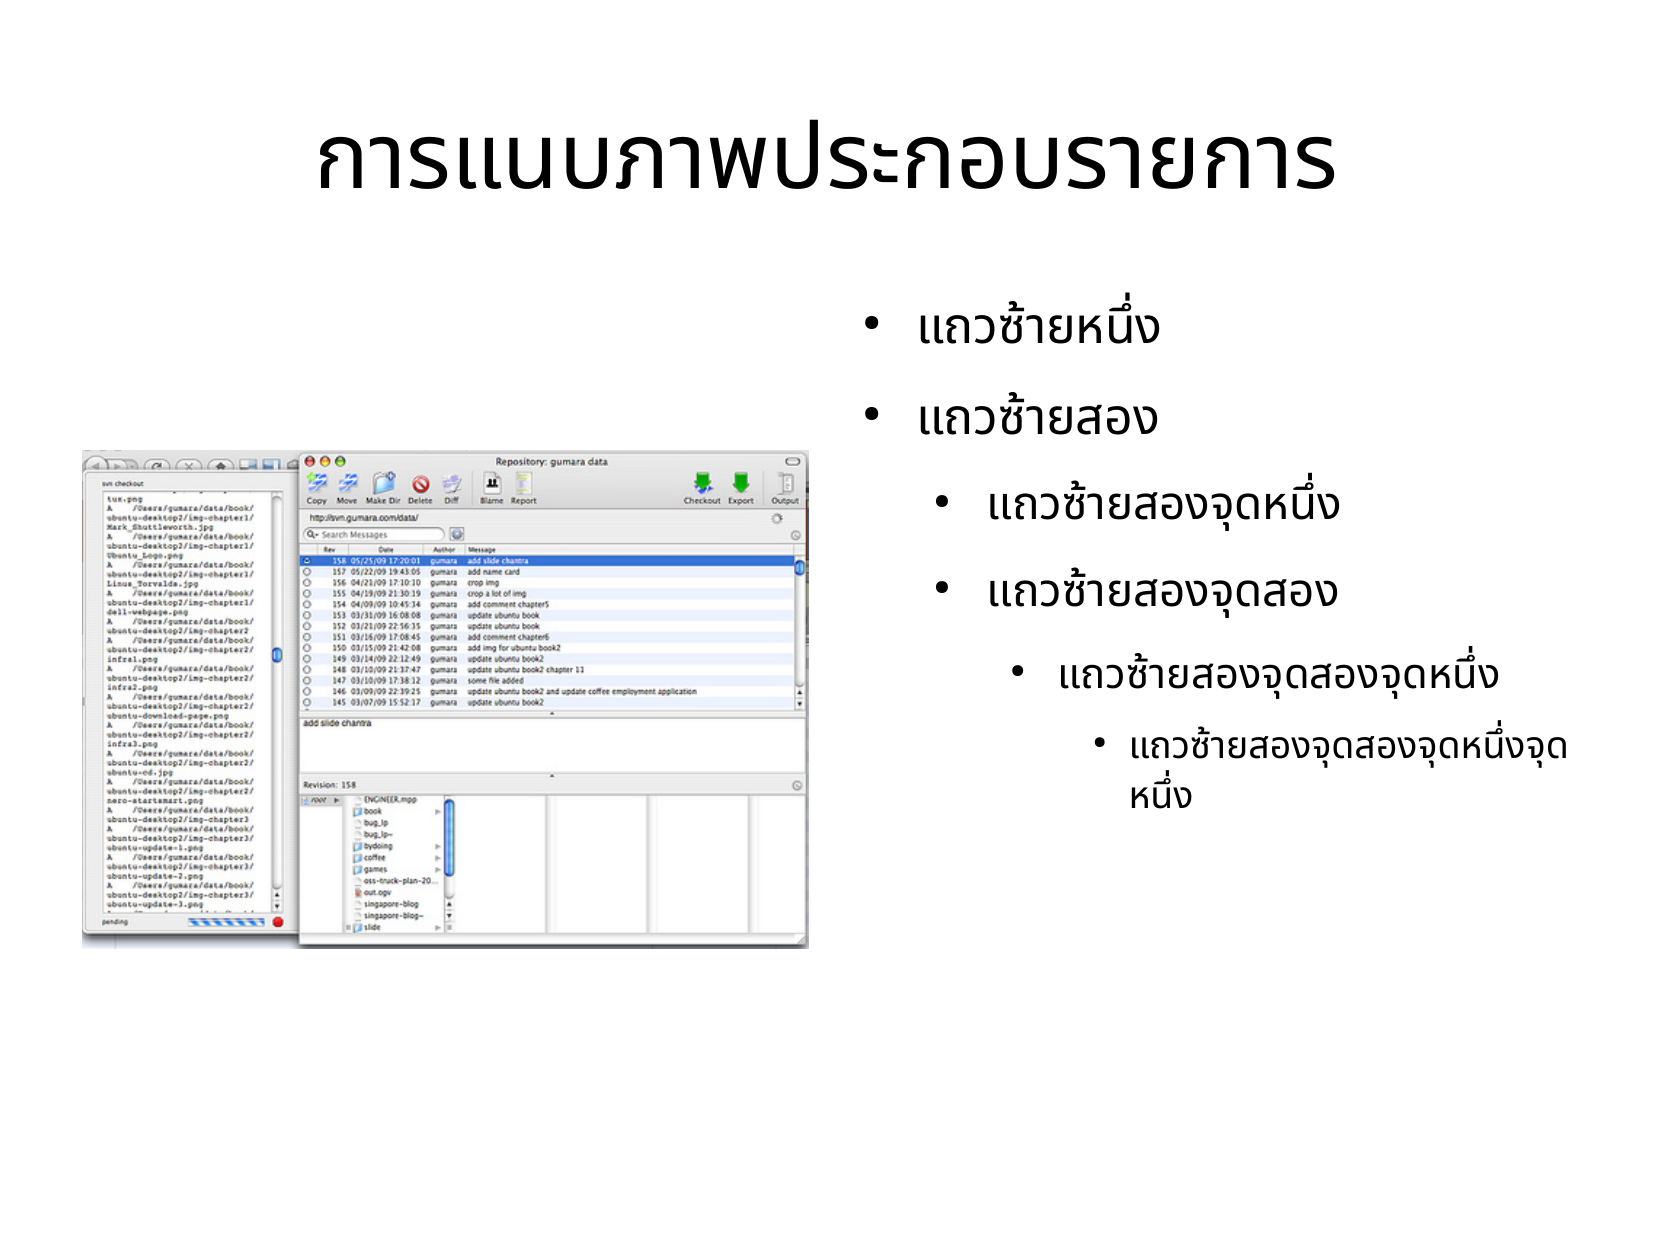

# การแนบภาพประกอบรายการ
แถวซ้ายหนึ่ง
แถวซ้ายสอง
แถวซ้ายสองจุดหนึ่ง
แถวซ้ายสองจุดสอง
แถวซ้ายสองจุดสองจุดหนึ่ง
แถวซ้ายสองจุดสองจุดหนึ่งจุดหนึ่ง